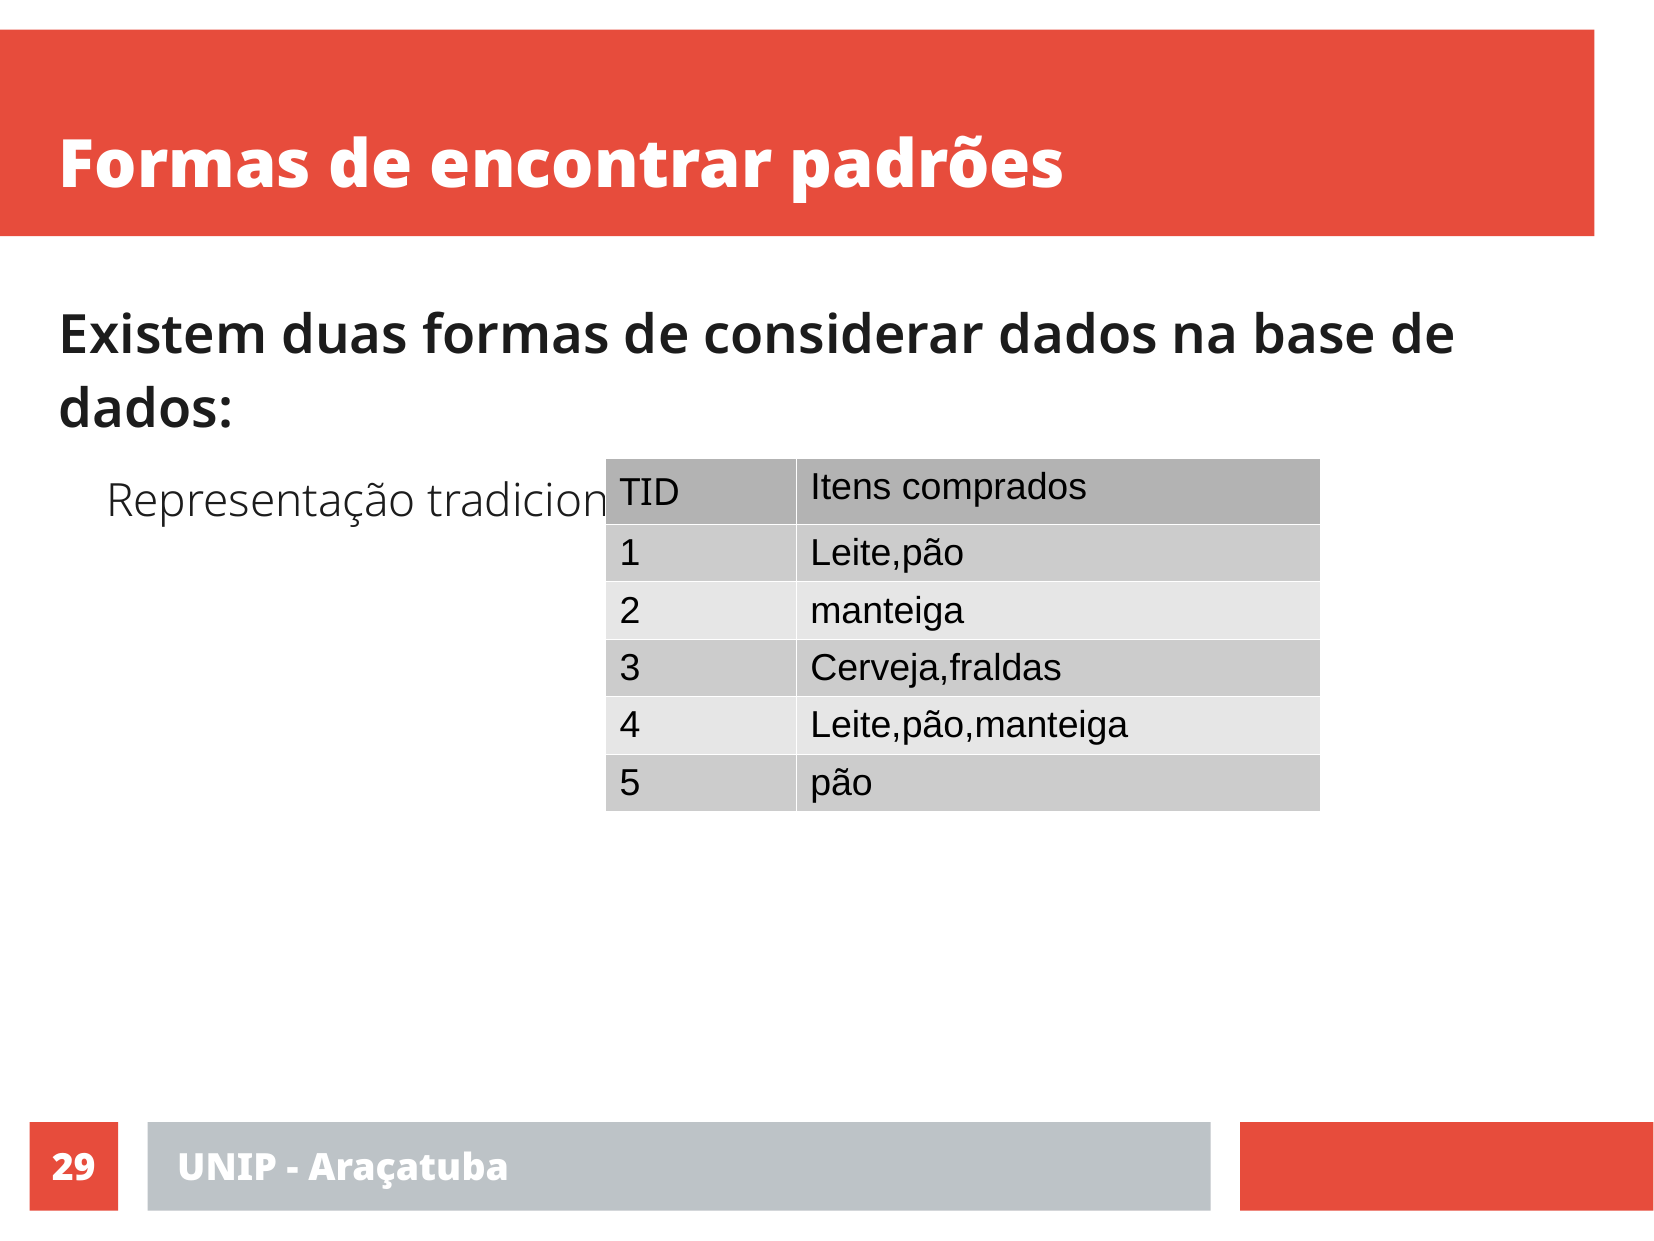

# Formas de encontrar padrões
Existem duas formas de considerar dados na base de dados:
Representação tradicional
| TID | Itens comprados |
| --- | --- |
| 1 | Leite,pão |
| 2 | manteiga |
| 3 | Cerveja,fraldas |
| 4 | Leite,pão,manteiga |
| 5 | pão |
29
UNIP - Araçatuba